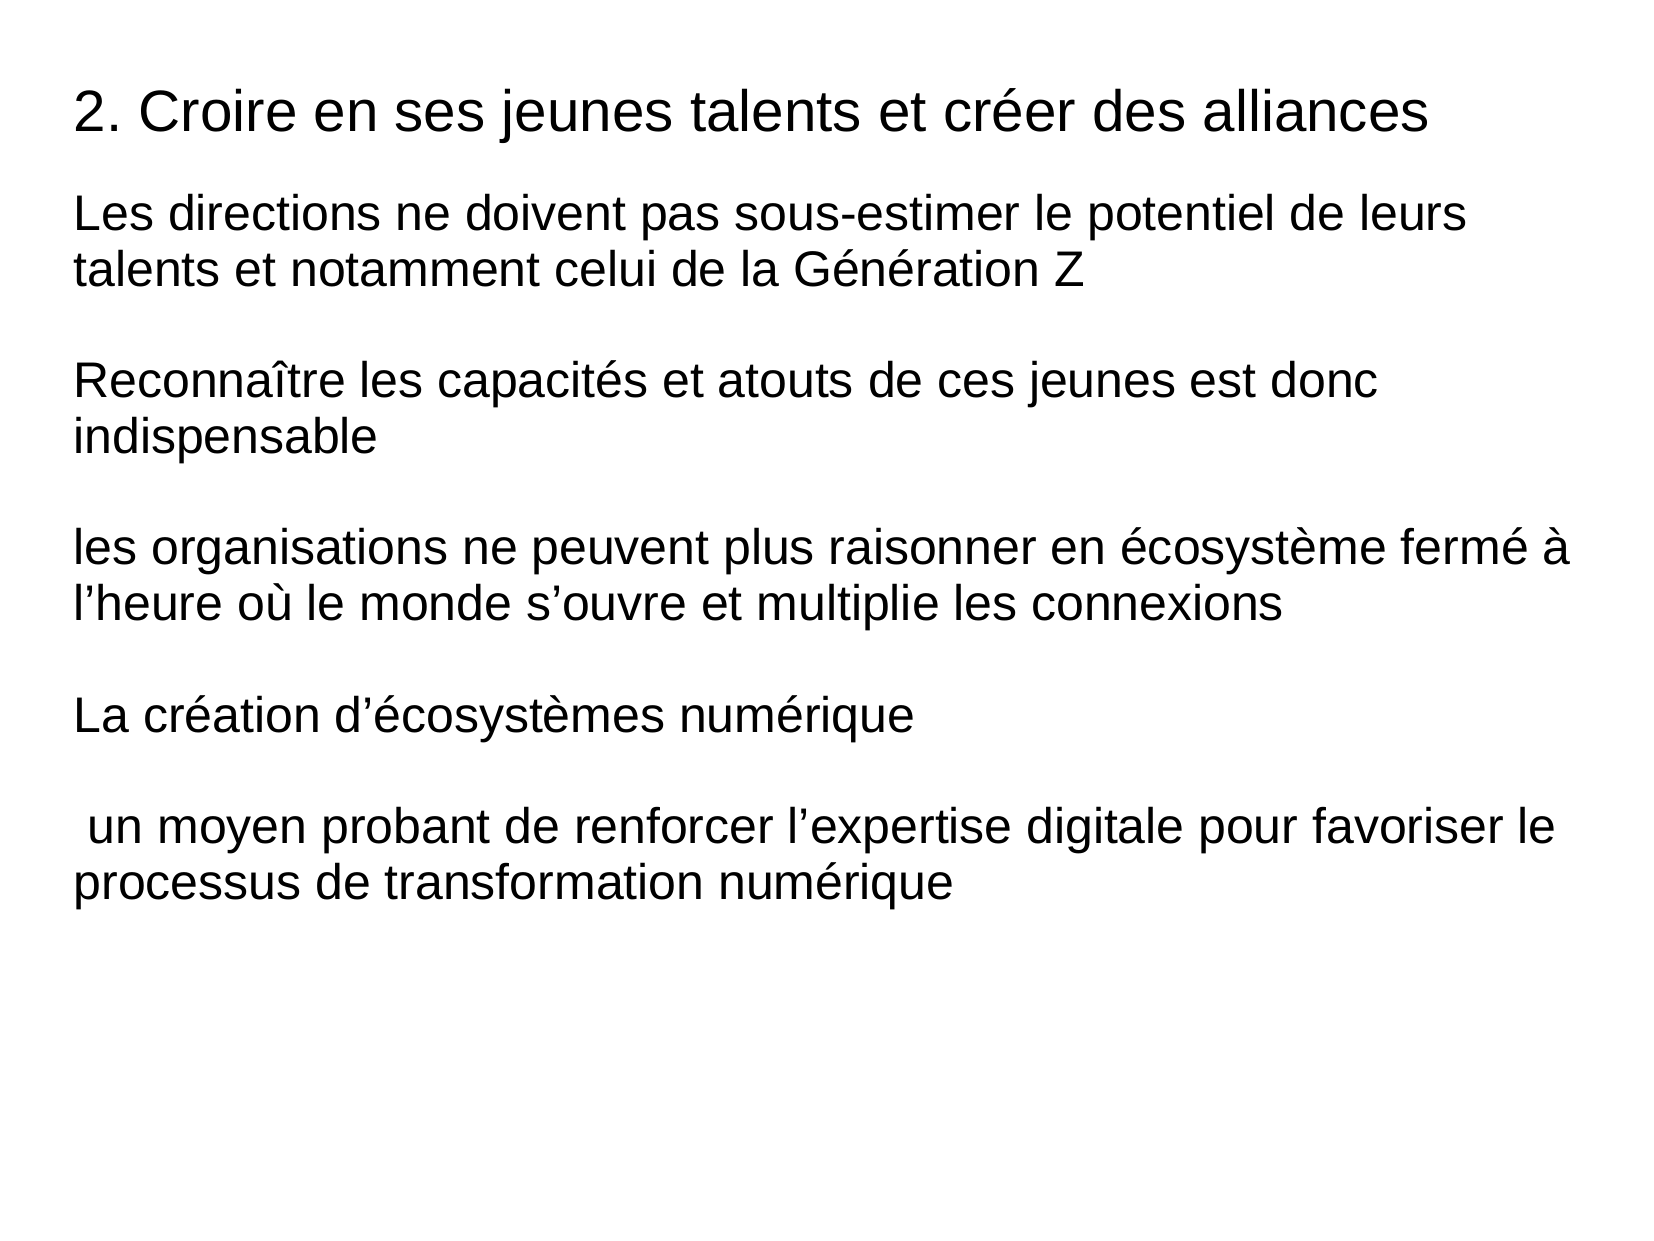

2. Croire en ses jeunes talents et créer des alliances
Les directions ne doivent pas sous-estimer le potentiel de leurs talents et notamment celui de la Génération Z
Reconnaître les capacités et atouts de ces jeunes est donc indispensable
les organisations ne peuvent plus raisonner en écosystème fermé à l’heure où le monde s’ouvre et multiplie les connexions
La création d’écosystèmes numérique
 un moyen probant de renforcer l’expertise digitale pour favoriser le processus de transformation numérique